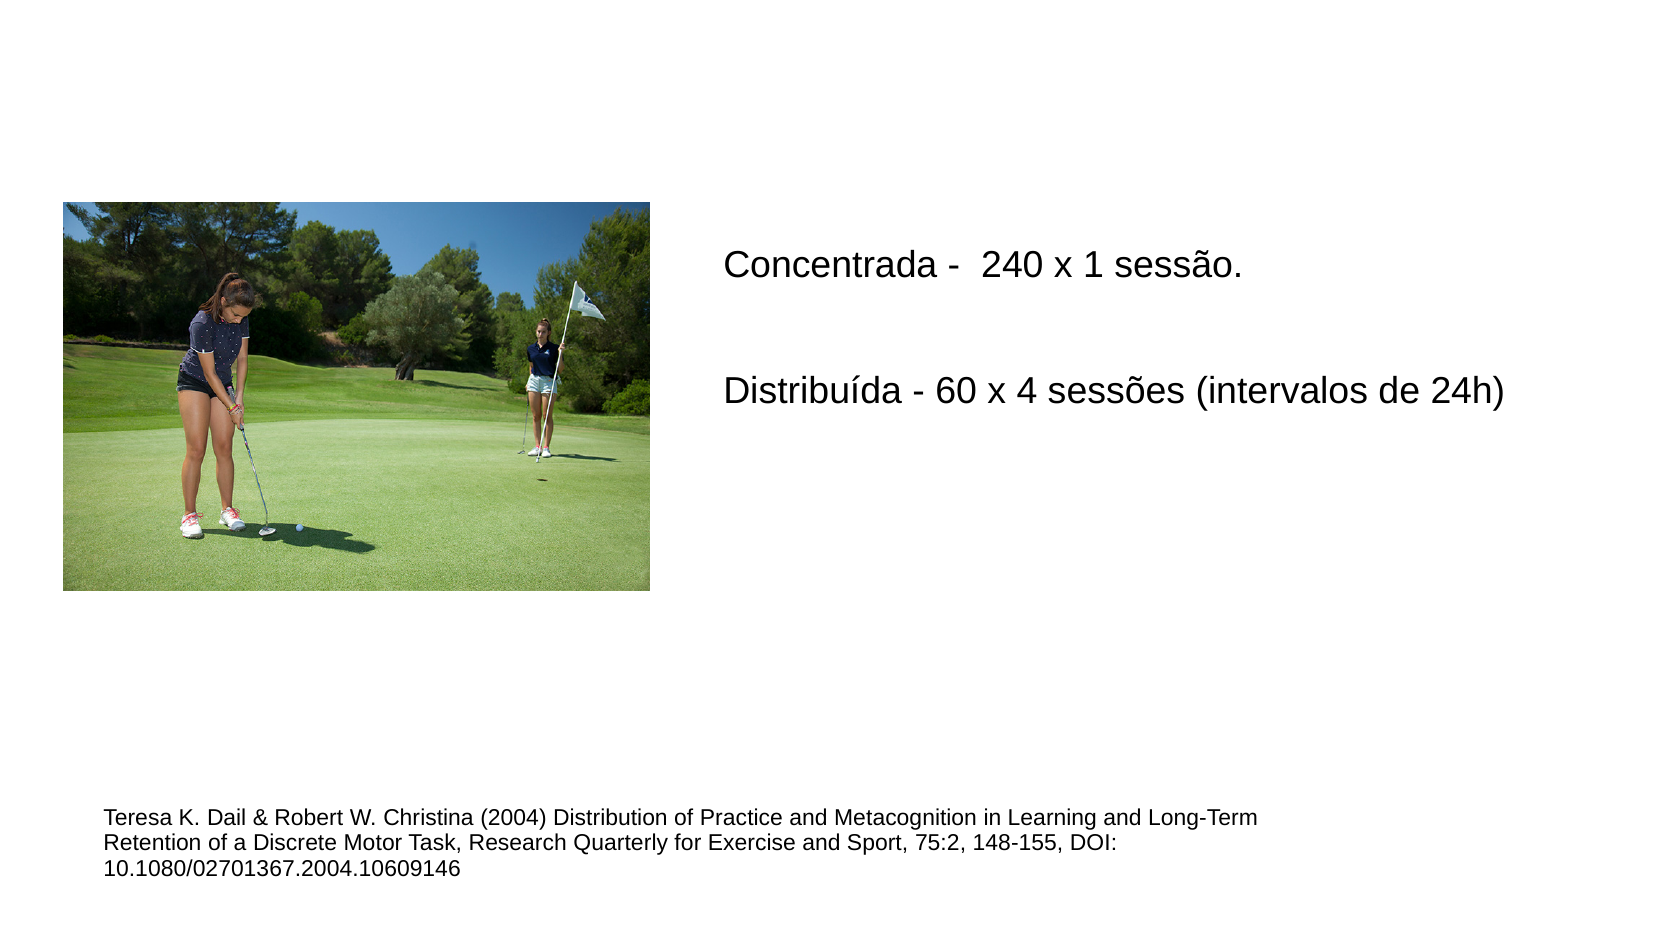

Concentrada - 240 x 1 sessão.
Distribuída - 60 x 4 sessões (intervalos de 24h)
Teresa K. Dail & Robert W. Christina (2004) Distribution of Practice and Metacognition in Learning and Long-Term Retention of a Discrete Motor Task, Research Quarterly for Exercise and Sport, 75:2, 148-155, DOI: 10.1080/02701367.2004.10609146